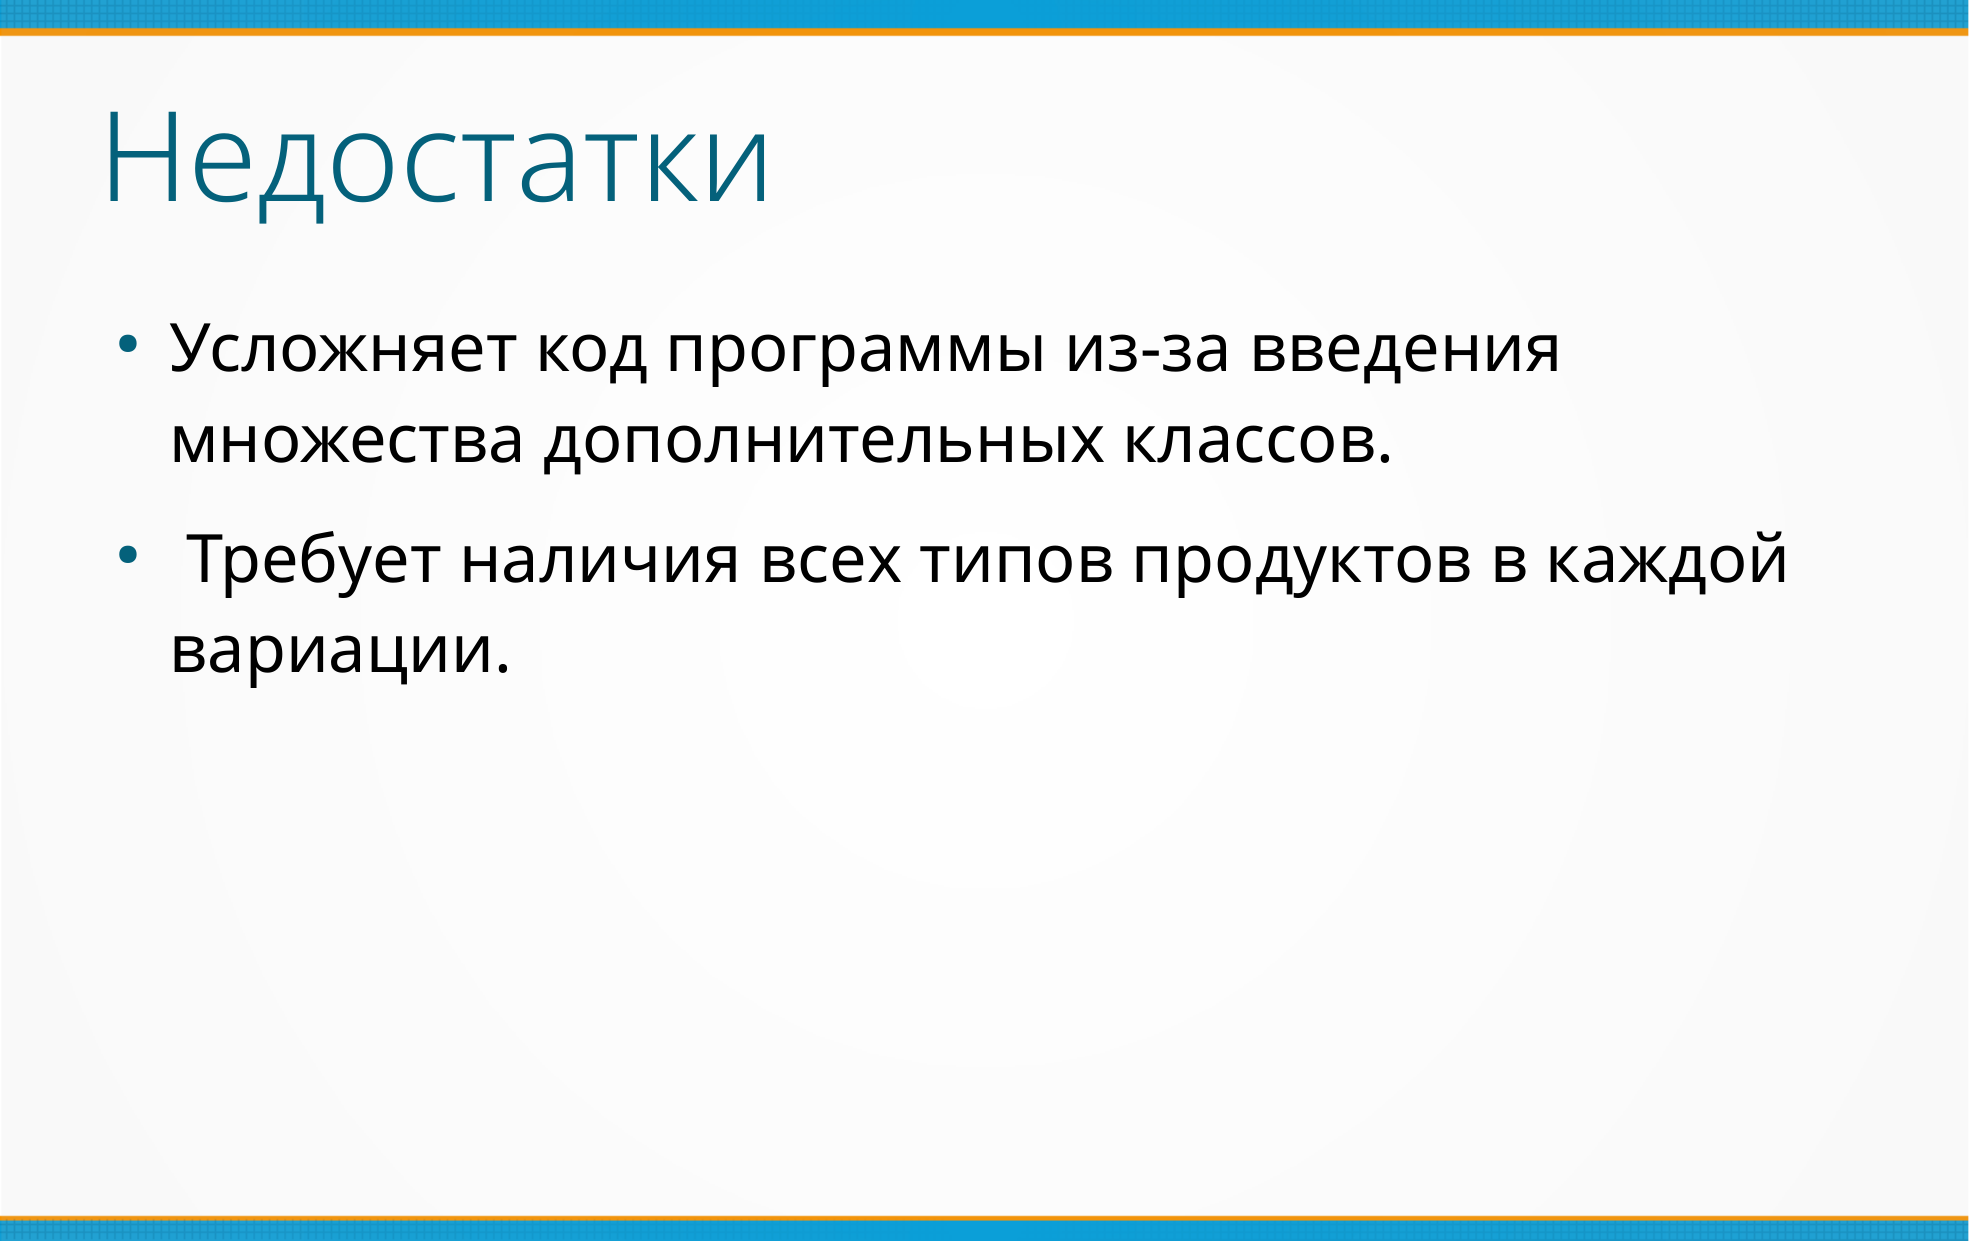

# Недостатки
Усложняет код программы из-за введения множества дополнительных классов.
 Требует наличия всех типов продуктов в каждой вариации.